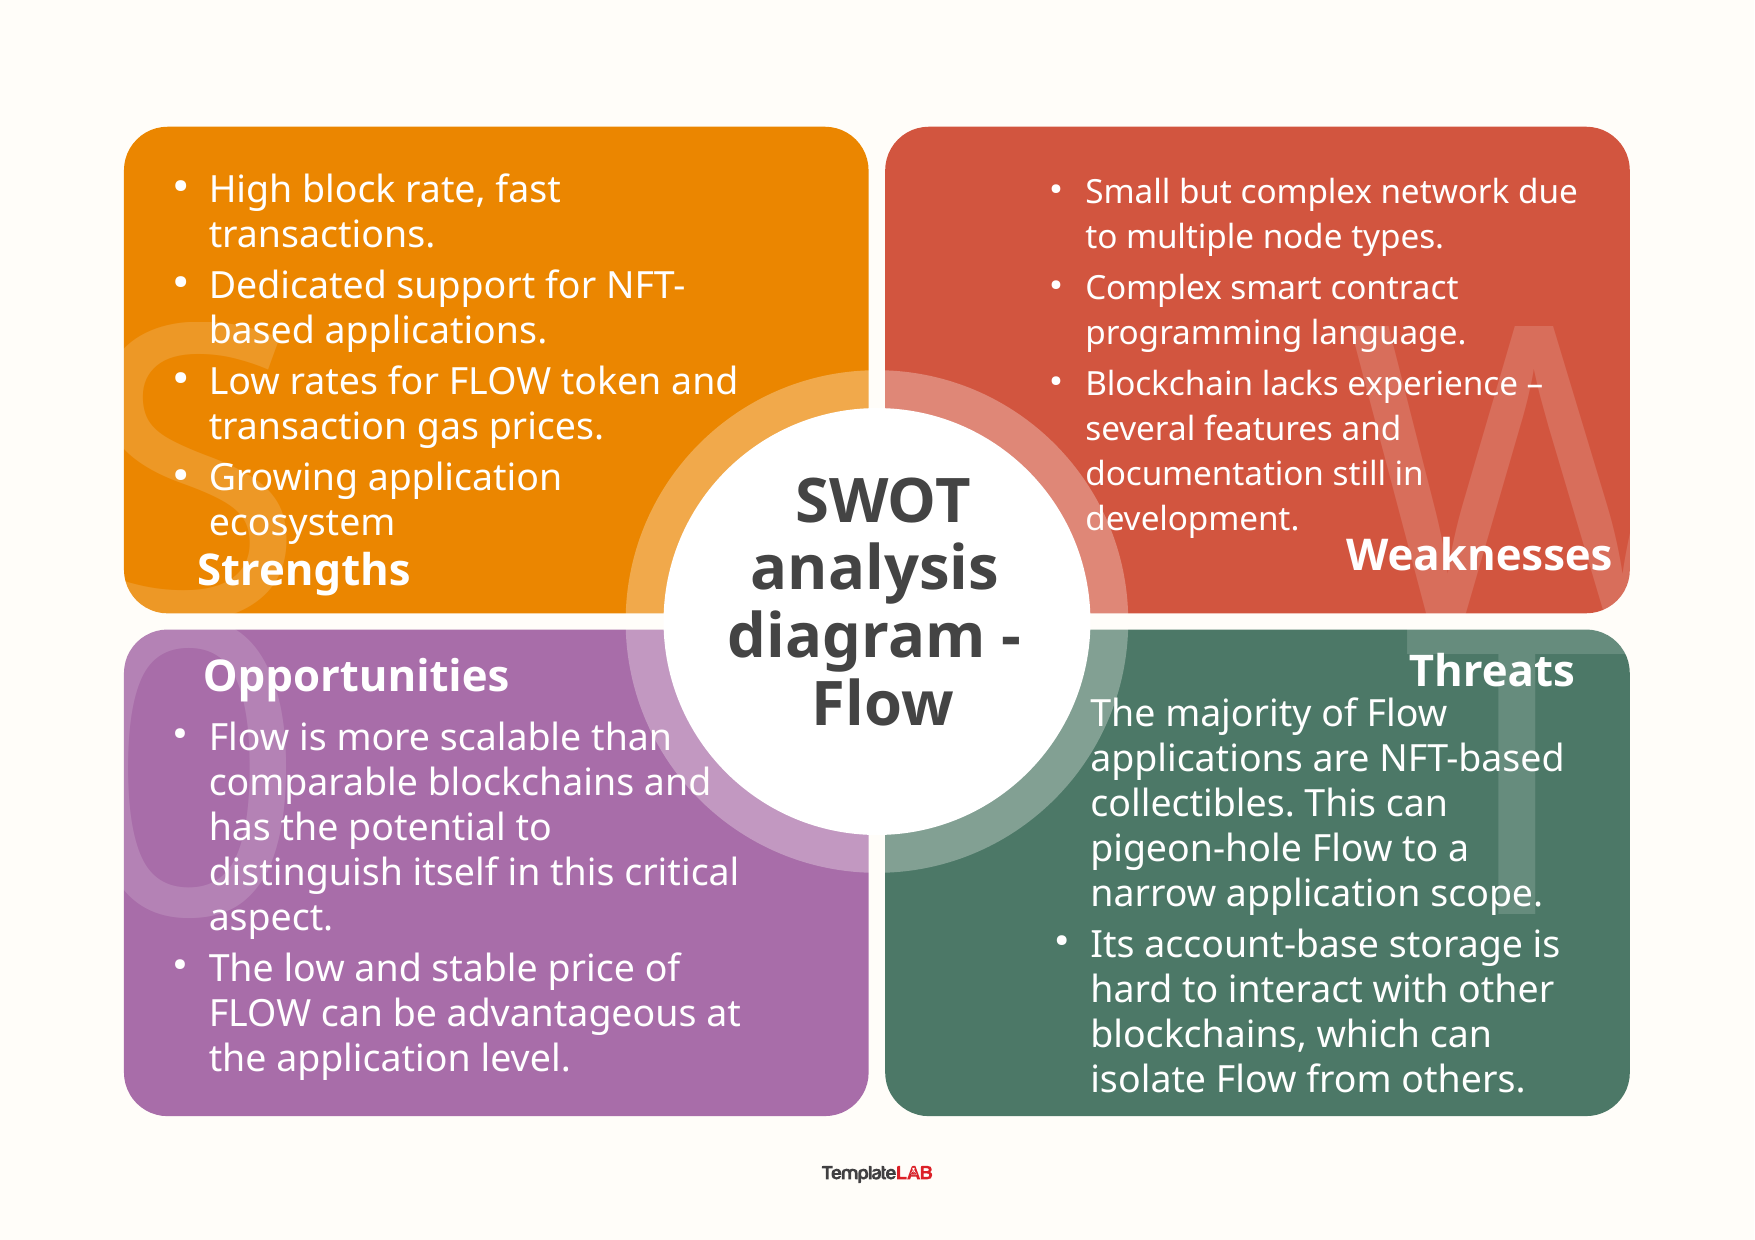

S
W
0
T
High block rate, fast transactions.
Dedicated support for NFT-based applications.
Low rates for FLOW token and transaction gas prices.
Growing application ecosystem
Small but complex network due to multiple node types.
Complex smart contract programming language.
Blockchain lacks experience – several features and documentation still in development.
SWOT
analysis
diagram -
Flow
Weaknesses
Strengths
Threats
Opportunities
The majority of Flow applications are NFT-based collectibles. This can pigeon-hole Flow to a narrow application scope.
Its account-base storage is hard to interact with other blockchains, which can isolate Flow from others.
Flow is more scalable than comparable blockchains and has the potential to distinguish itself in this critical aspect.
The low and stable price of FLOW can be advantageous at the application level.